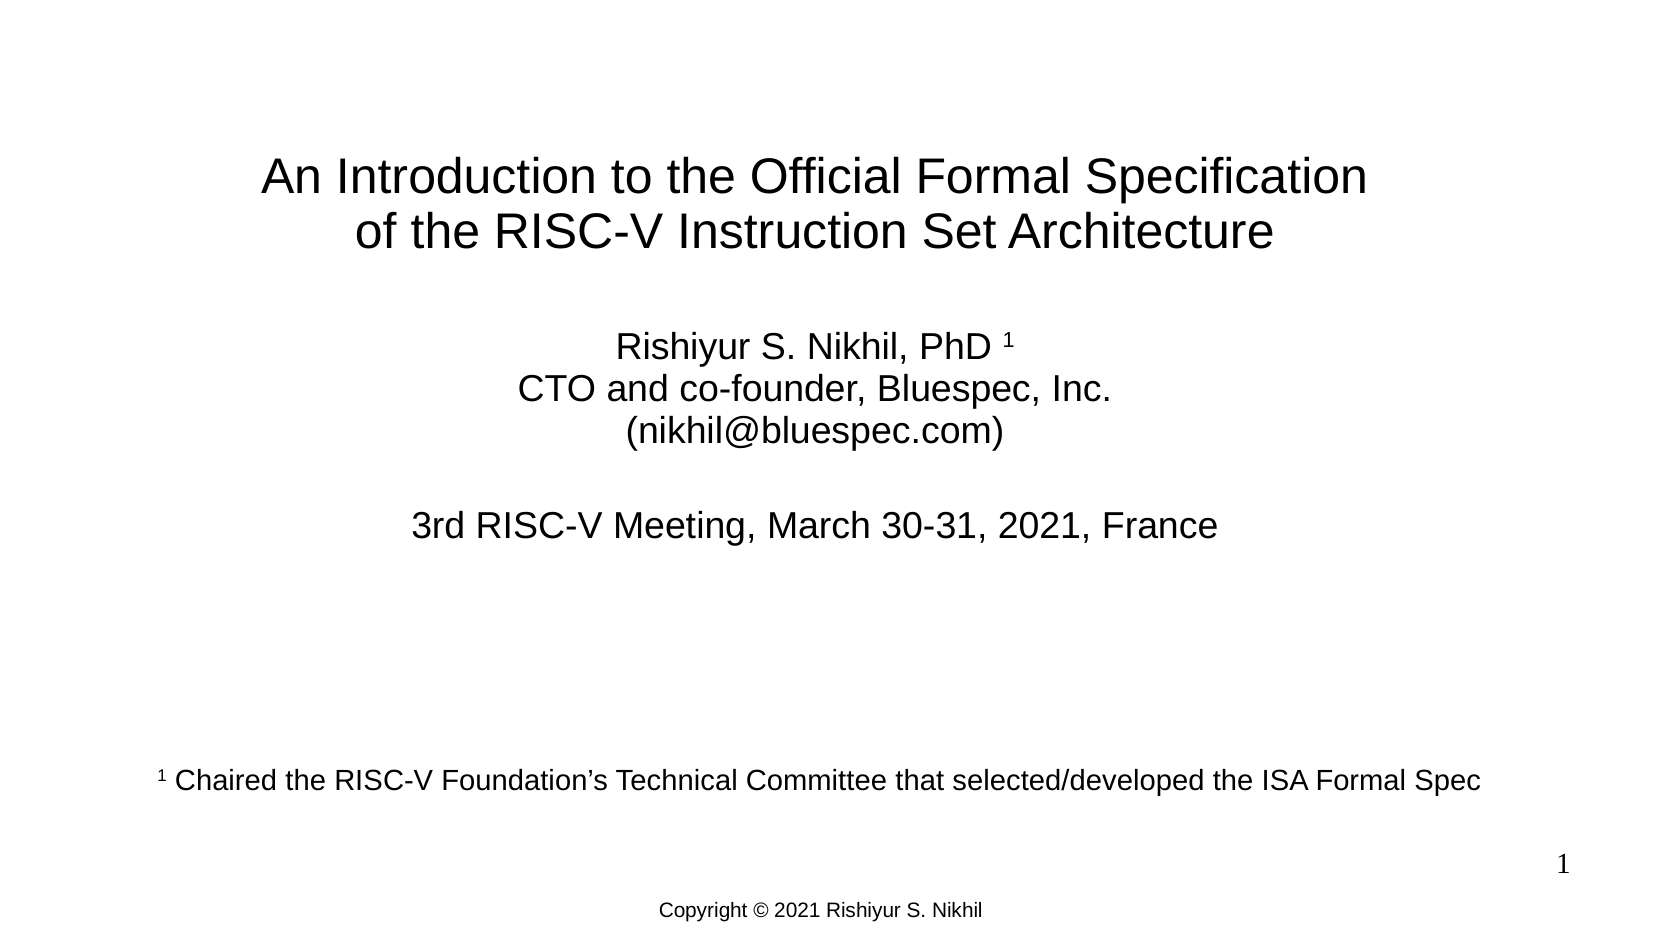

An Introduction to the Official Formal Specification
of the RISC-V Instruction Set Architecture
Rishiyur S. Nikhil, PhD 1
CTO and co-founder, Bluespec, Inc.
(nikhil@bluespec.com)
3rd RISC-V Meeting, March 30-31, 2021, France
1 Chaired the RISC-V Foundation’s Technical Committee that selected/developed the ISA Formal Spec
1